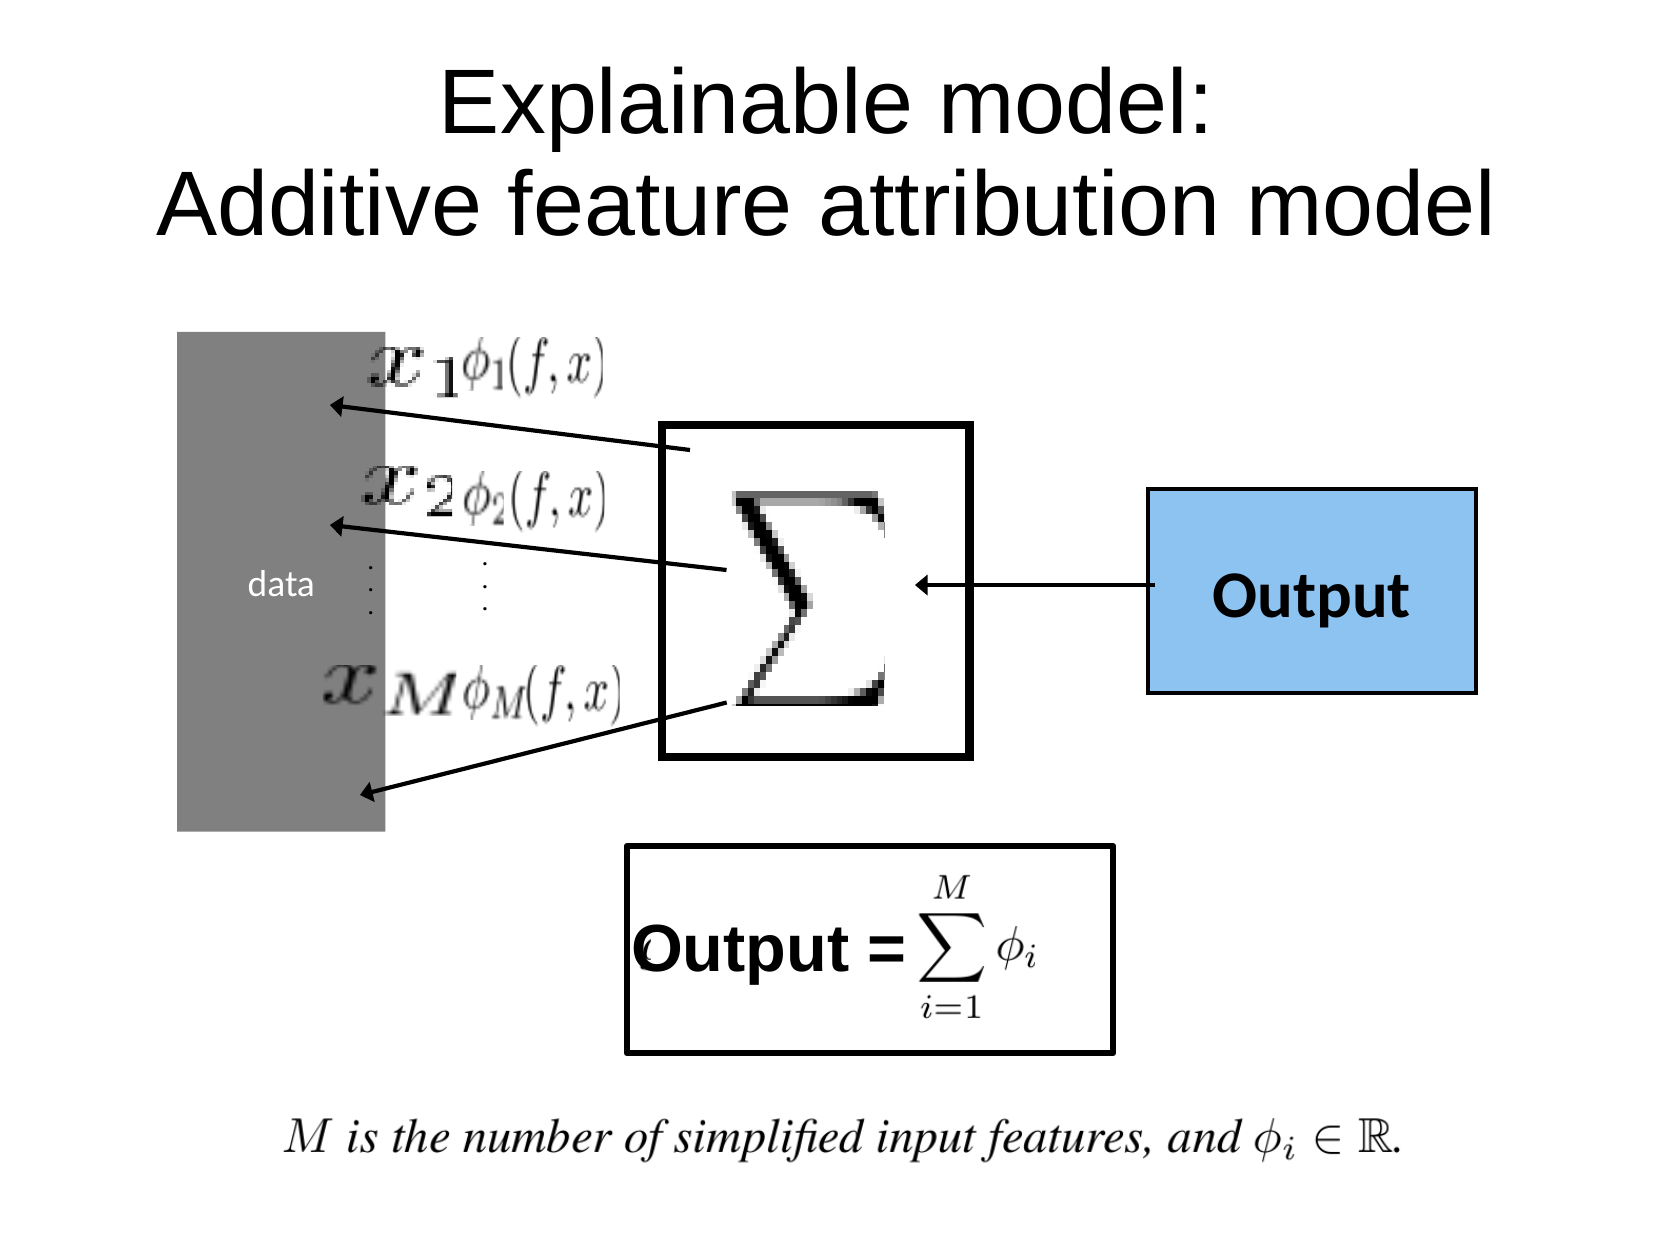

# Explainable model: Additive feature attribution model
data
Output
.
.
.
.
.
.
Output =